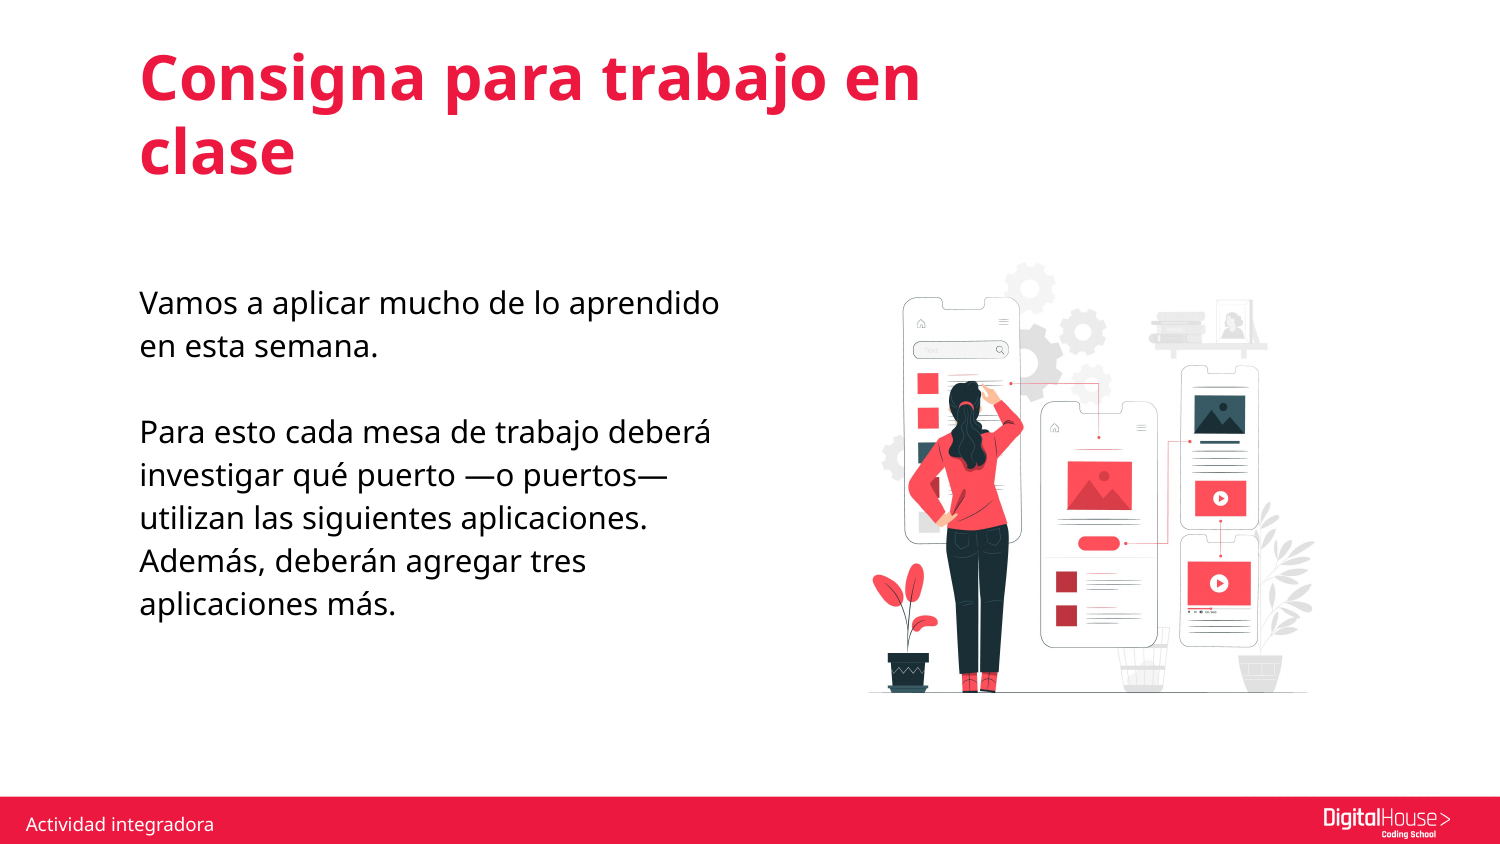

Consigna para trabajo en clase
Vamos a aplicar mucho de lo aprendido en esta semana.
Para esto cada mesa de trabajo deberá investigar qué puerto —o puertos— utilizan las siguientes aplicaciones. Además, deberán agregar tres aplicaciones más.